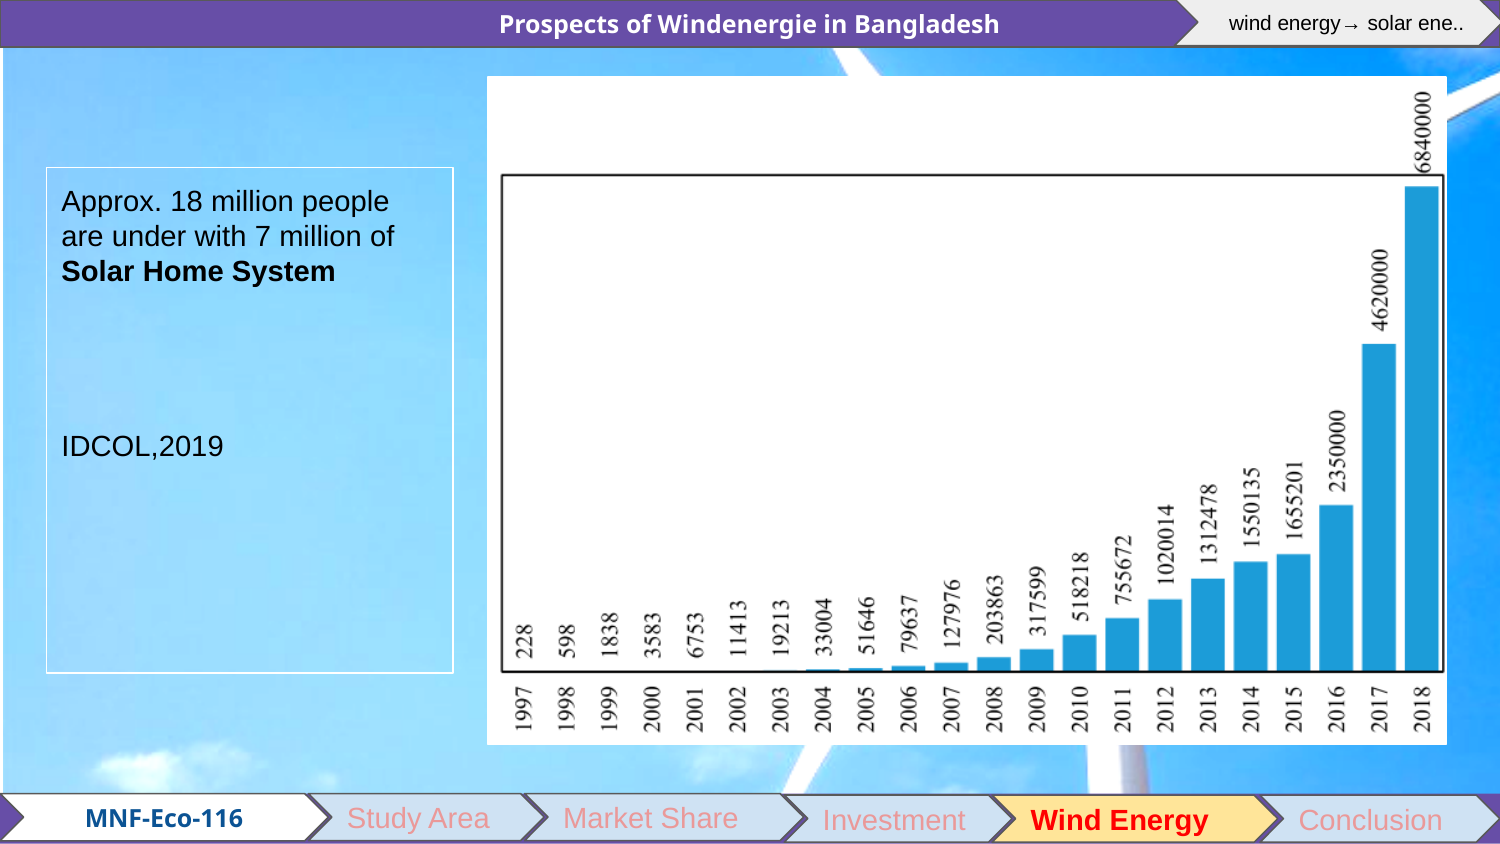

Prospects of Windenergie in Bangladesh
wind energy→ solar ene..
Approx. 18 million people are under with 7 million of Solar Home System
IDCOL,2019
Study Area
Market Share
MNF-Eco-116
Investment
Wind Energy
Conclusion